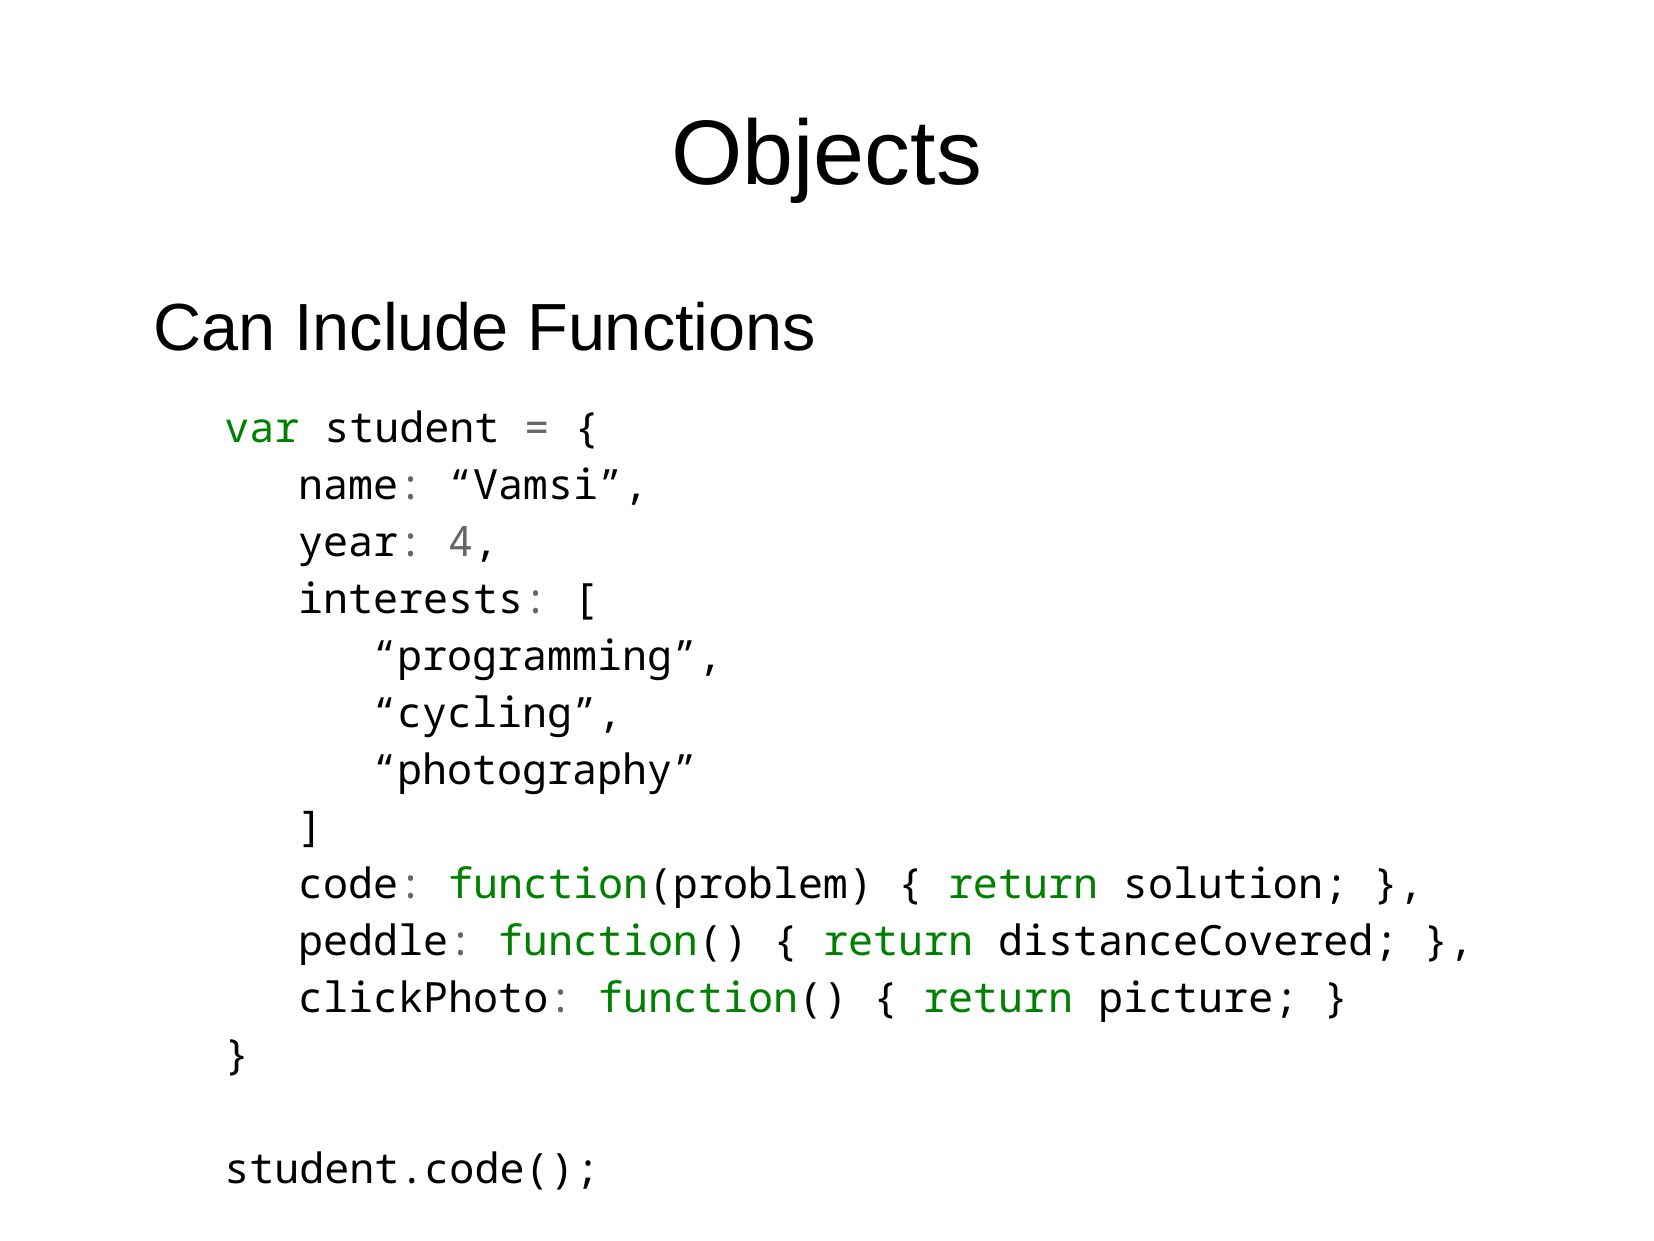

# Objects
Can Include Functions
var student = {
	name: “Vamsi”,
	year: 4,
	interests: [
		“programming”,
		“cycling”,
		“photography”
	]
	code: function(problem) { return solution; },
	peddle: function() { return distanceCovered; },
	clickPhoto: function() { return picture; }
}
student.code();